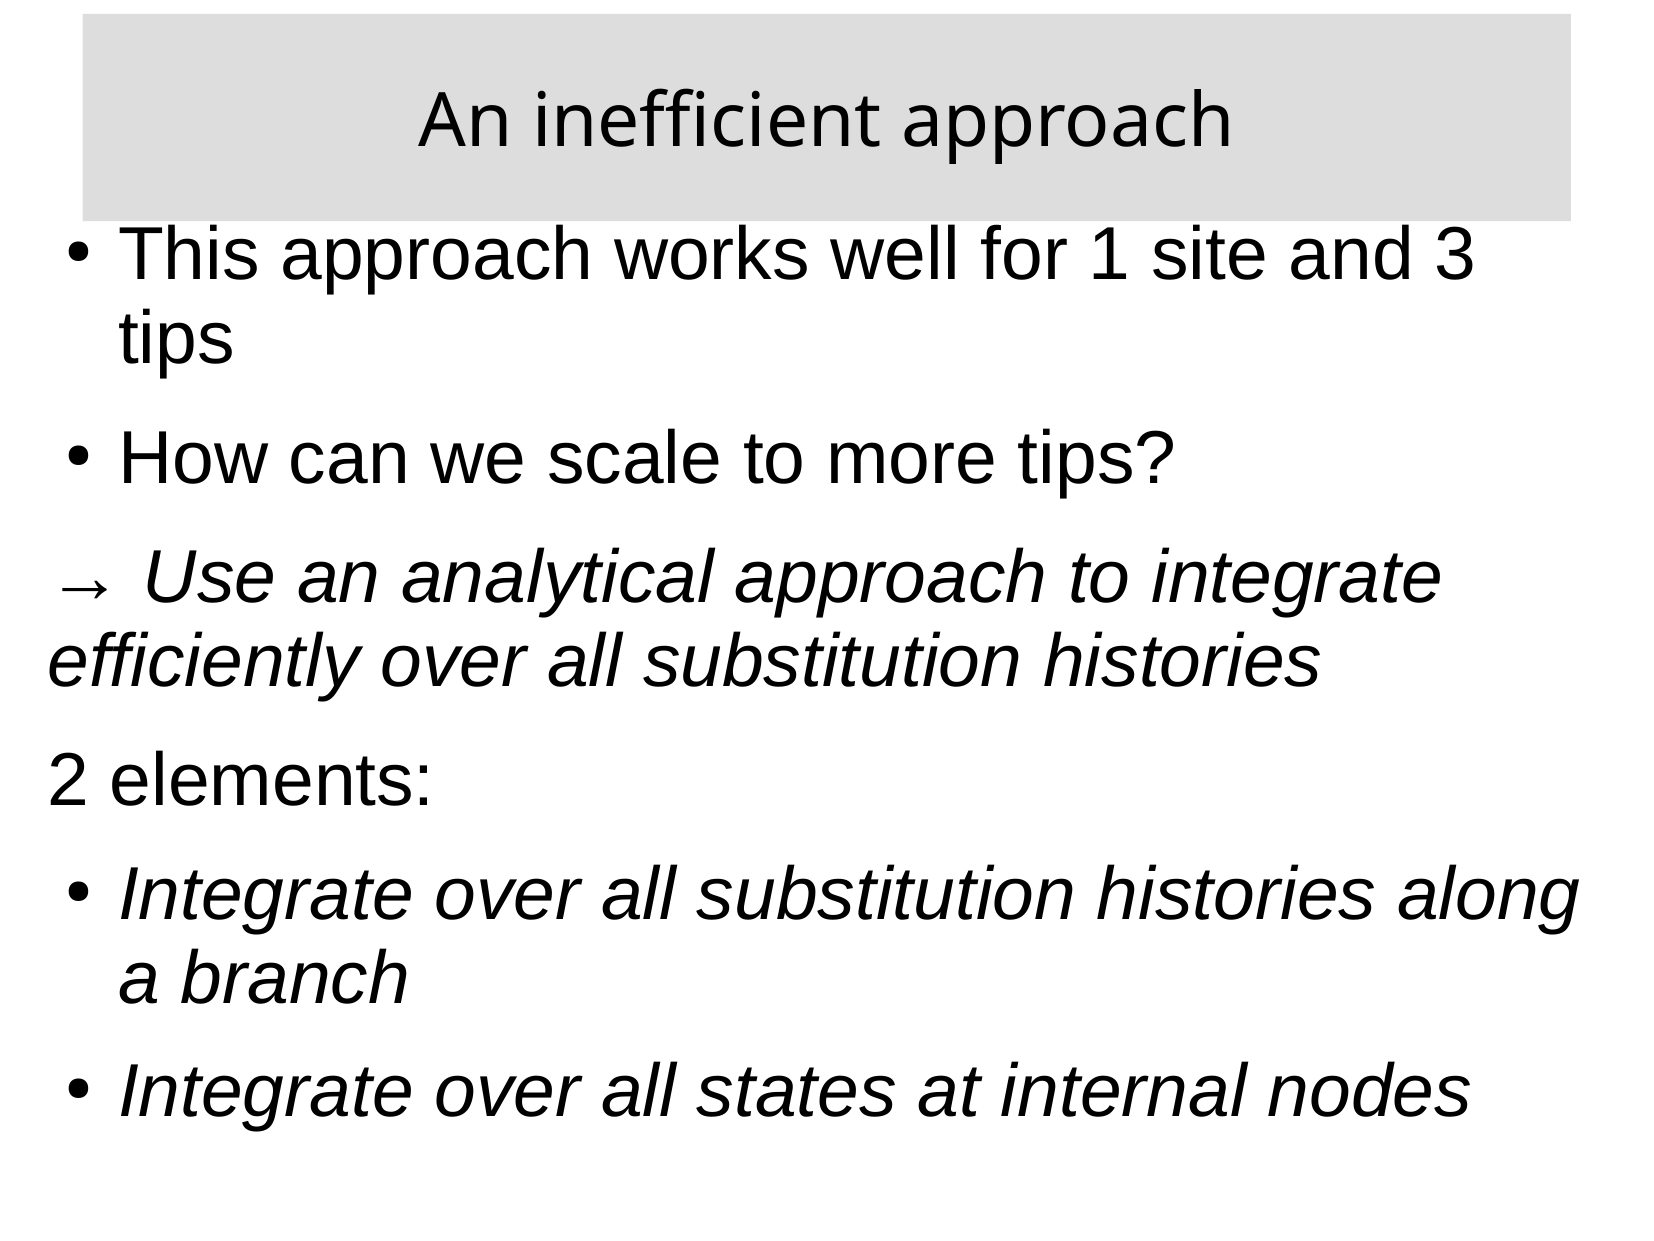

# An inefficient approach
This approach works well for 1 site and 3 tips
How can we scale to more tips?
→ Use an analytical approach to integrate efficiently over all substitution histories
2 elements:
Integrate over all substitution histories along a branch
Integrate over all states at internal nodes